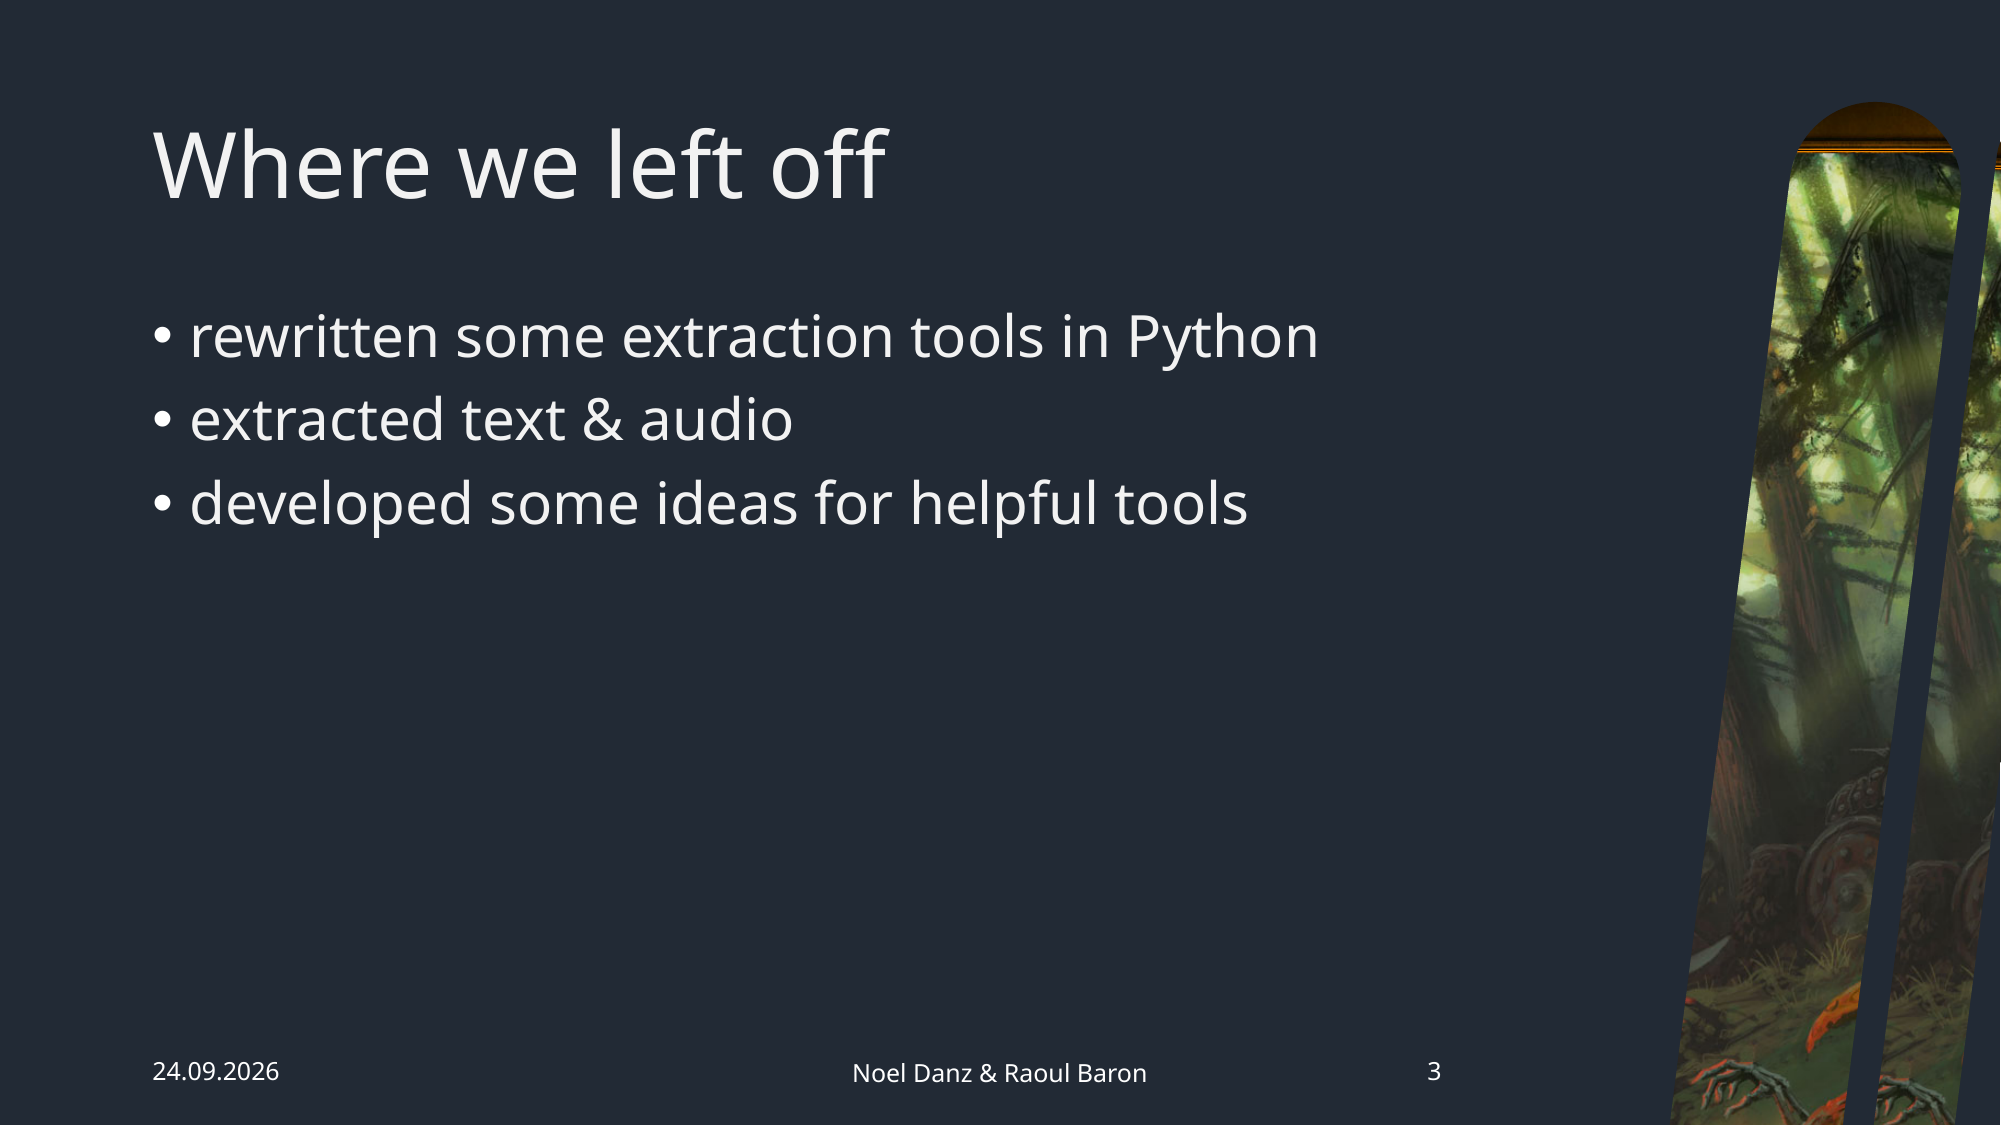

# Where we left off
rewritten some extraction tools in Python
extracted text & audio
developed some ideas for helpful tools
Noel Danz & Raoul Baron